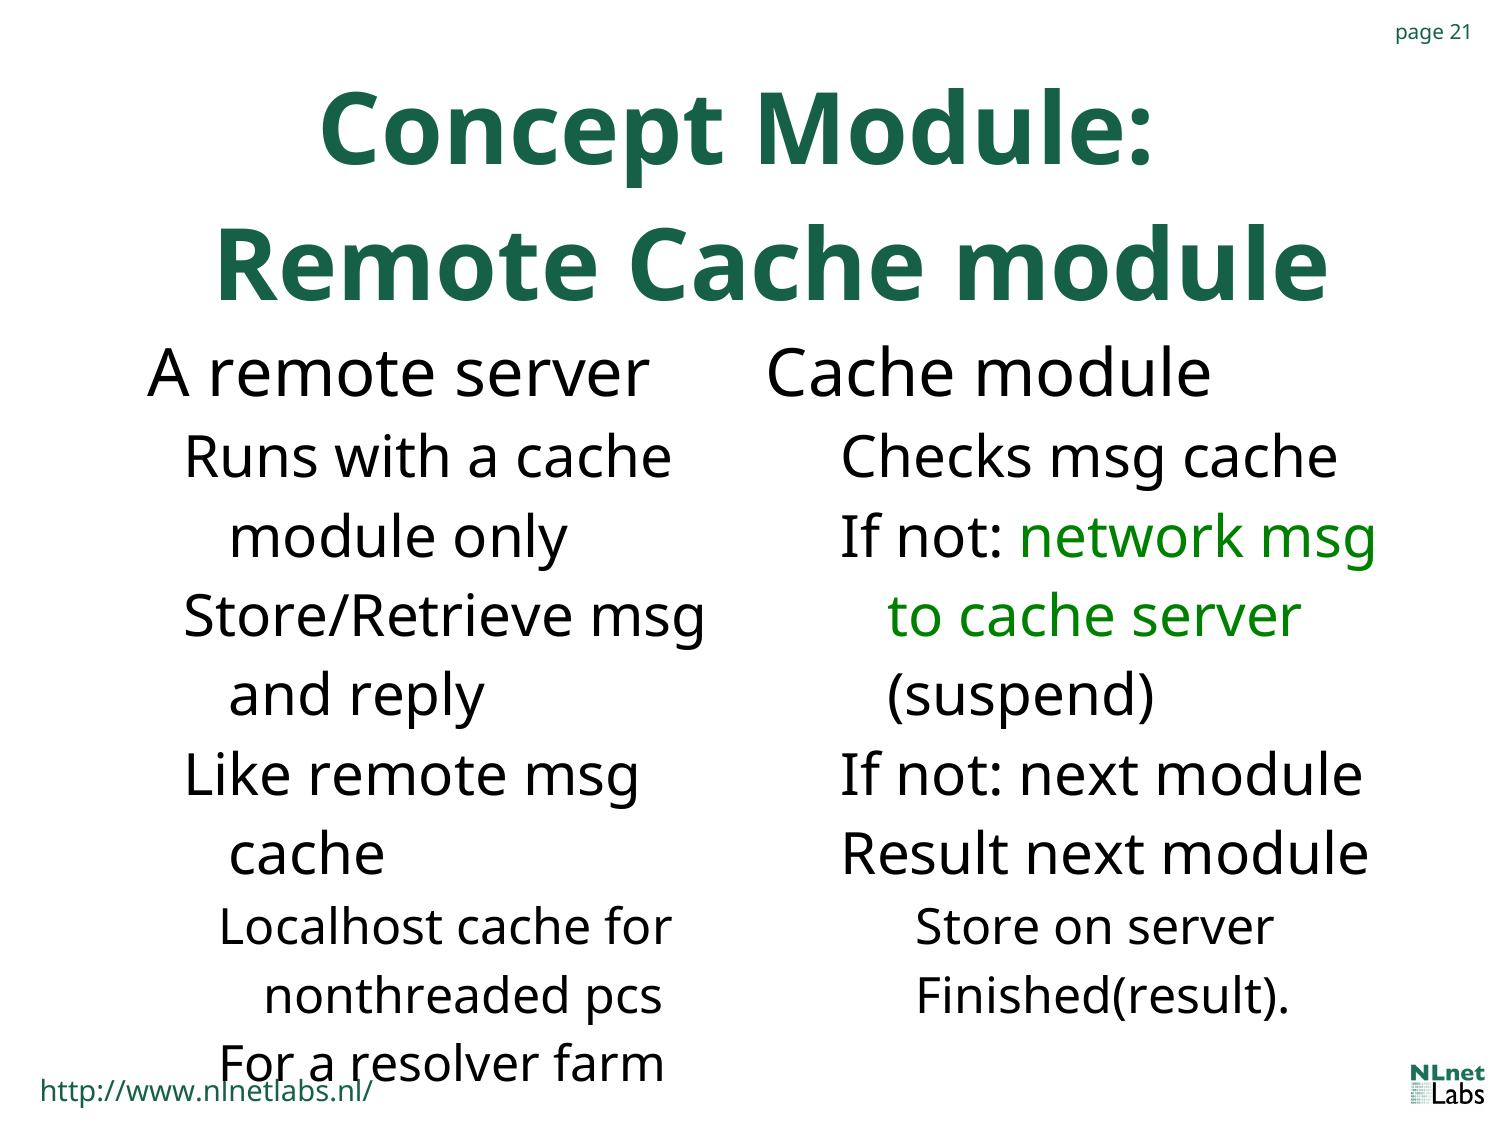

# Concept Module: Remote Cache module
A remote server
Runs with a cache module only
Store/Retrieve msg and reply
Like remote msg cache
Localhost cache for nonthreaded pcs
For a resolver farm
Cache module
Checks msg cache
If not: network msg to cache server (suspend)
If not: next module
Result next module
Store on server
Finished(result).